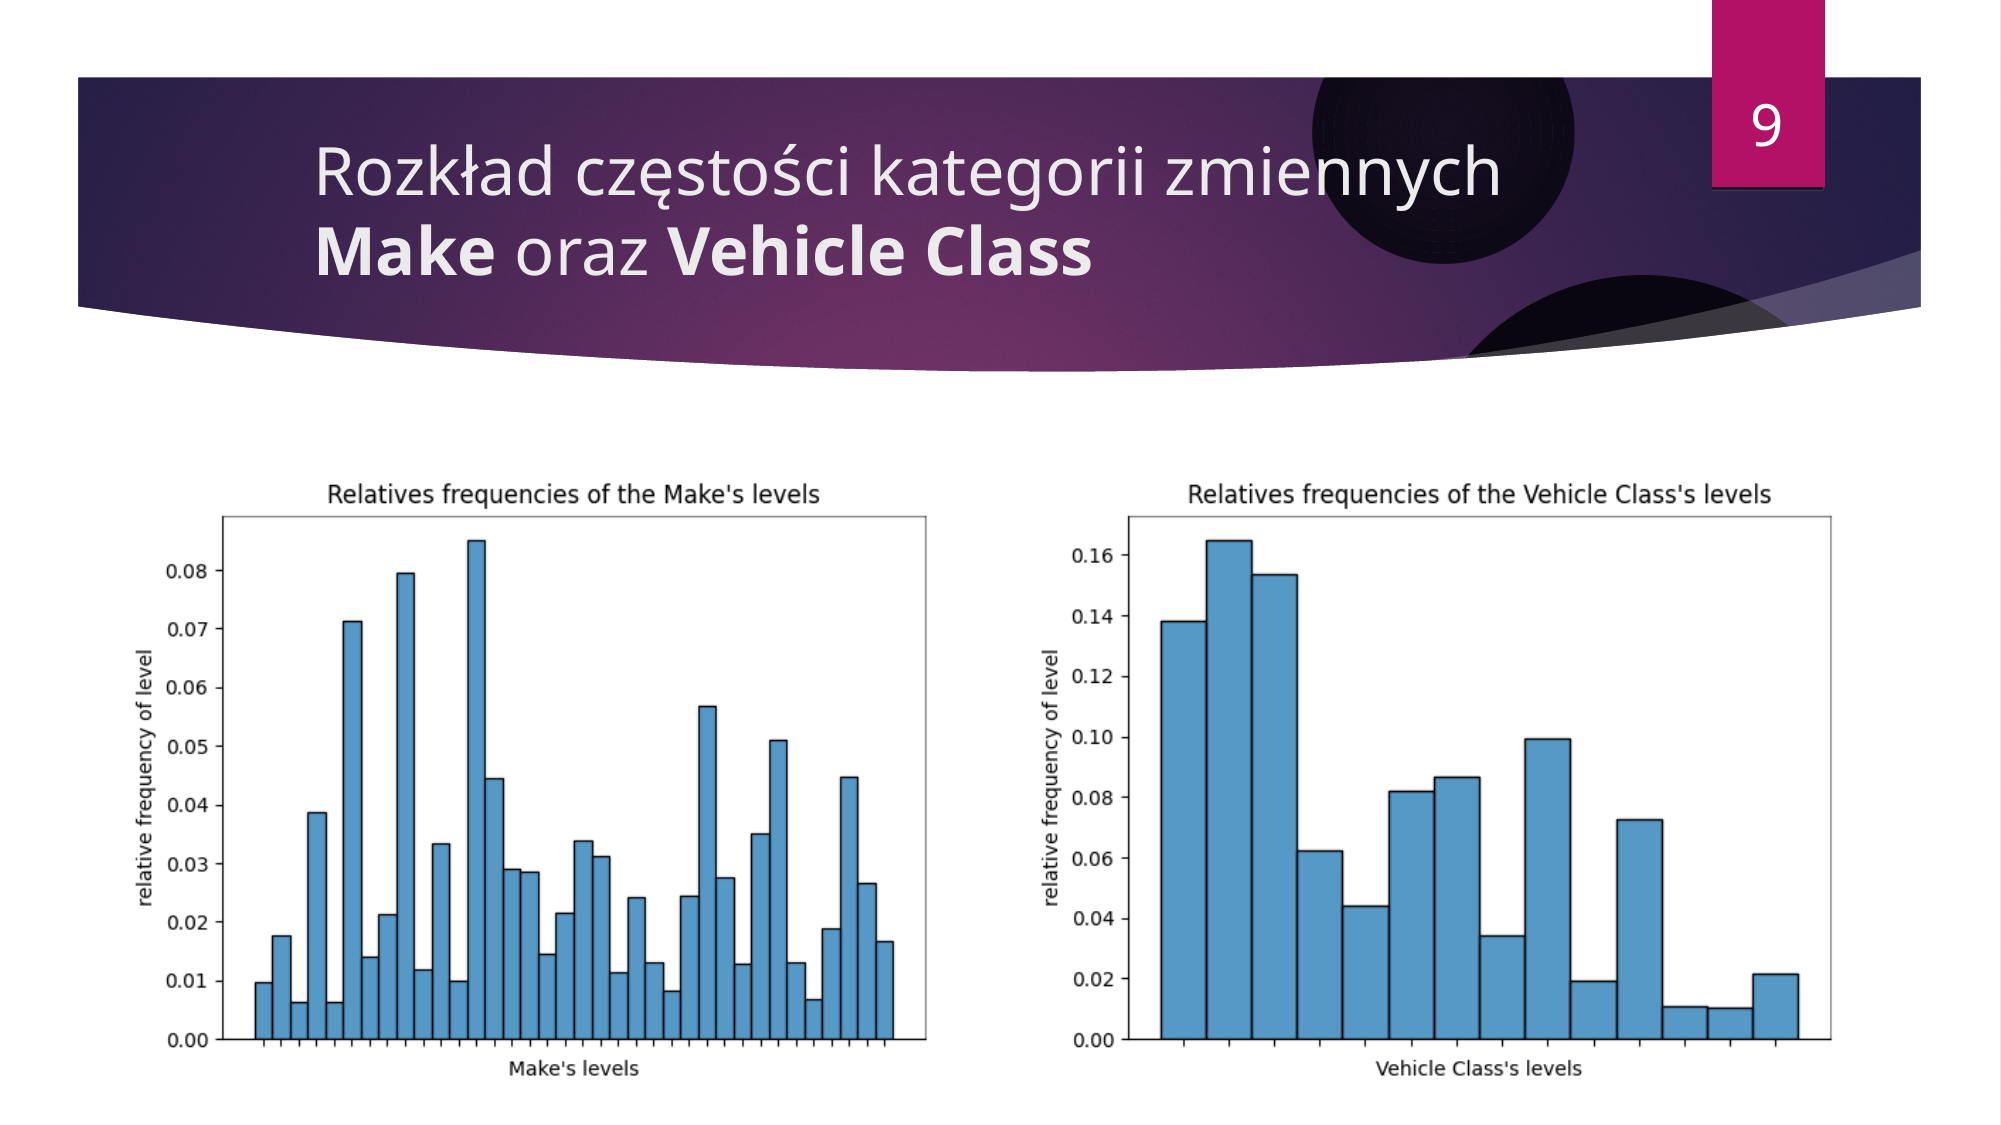

# Rozkład częstości kategorii zmiennych Make oraz Vehicle Class